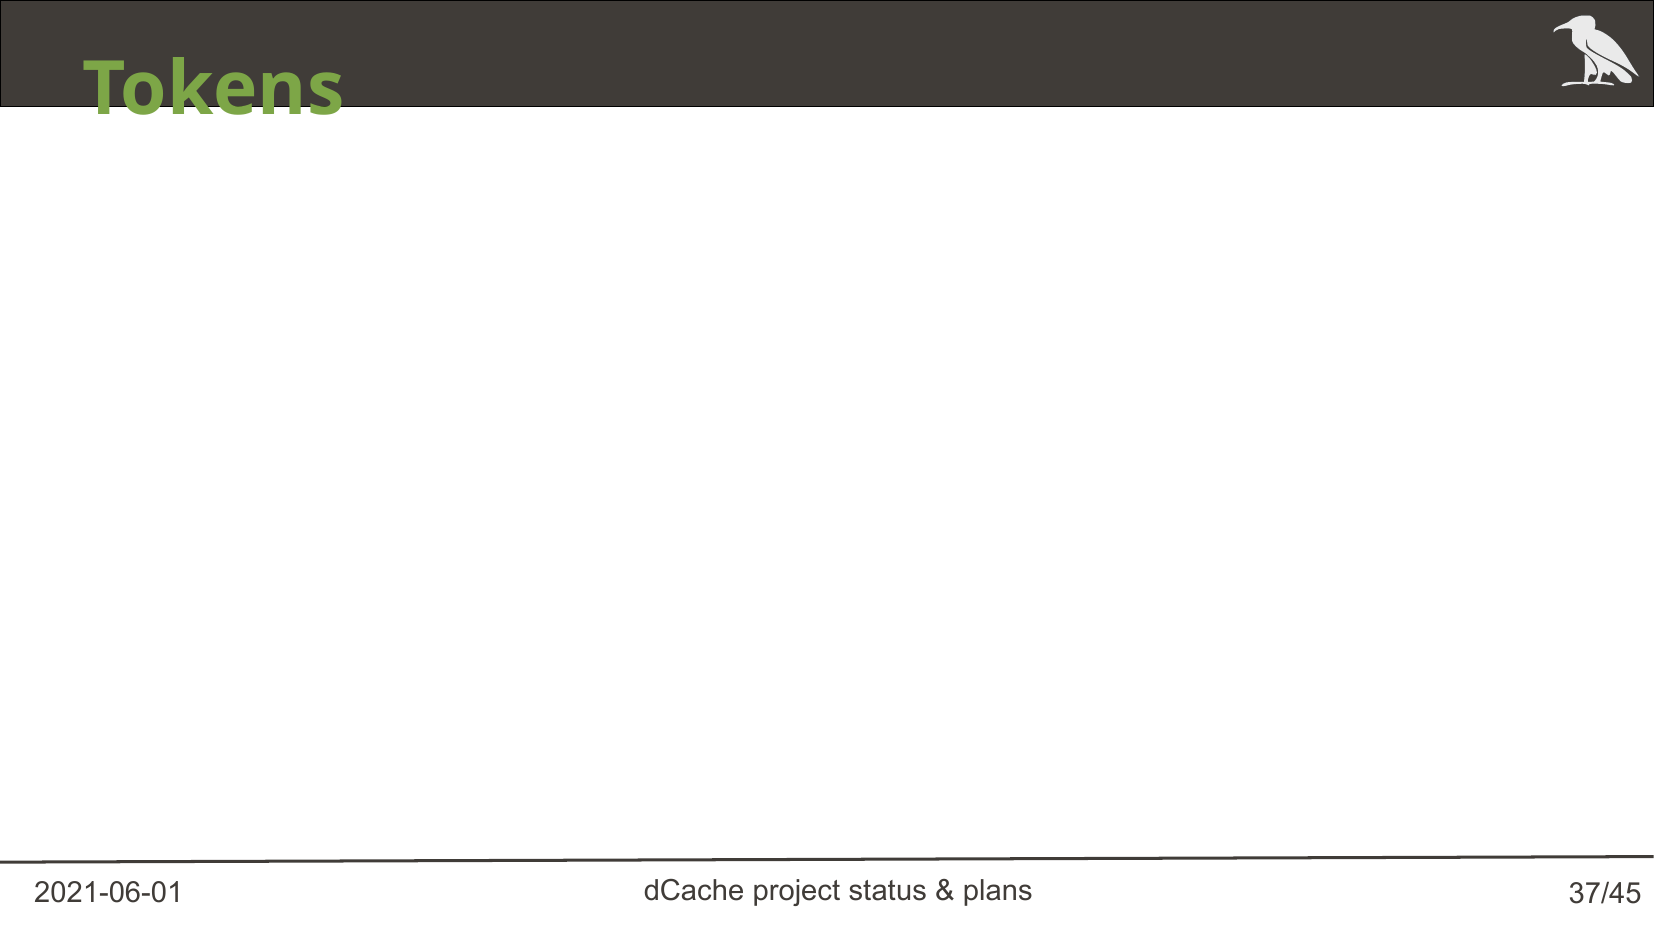

# Tokens
dCache project status & plans
2021-06-01
37